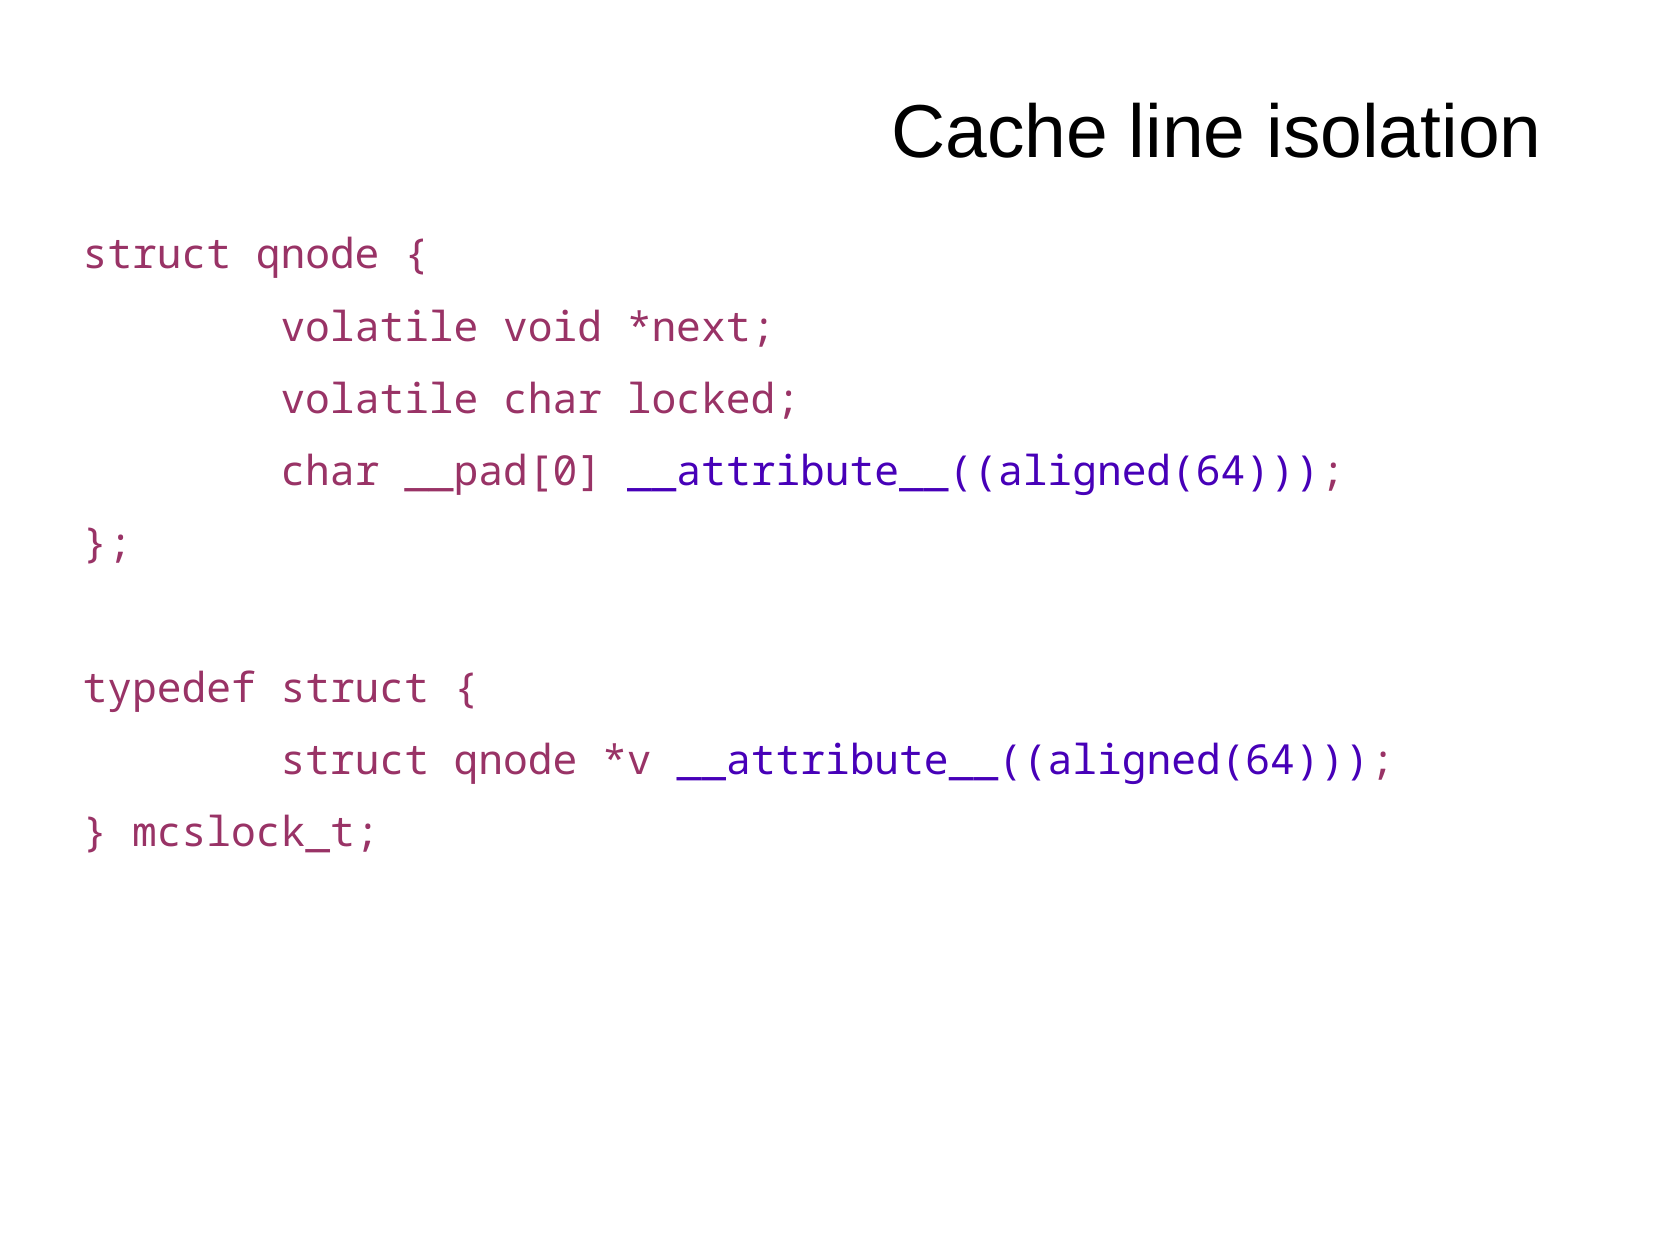

Cache line isolation
# struct qnode {
 volatile void *next;
 volatile char locked;
 char __pad[0] __attribute__((aligned(64)));
};
typedef struct {
 struct qnode *v __attribute__((aligned(64)));
} mcslock_t;